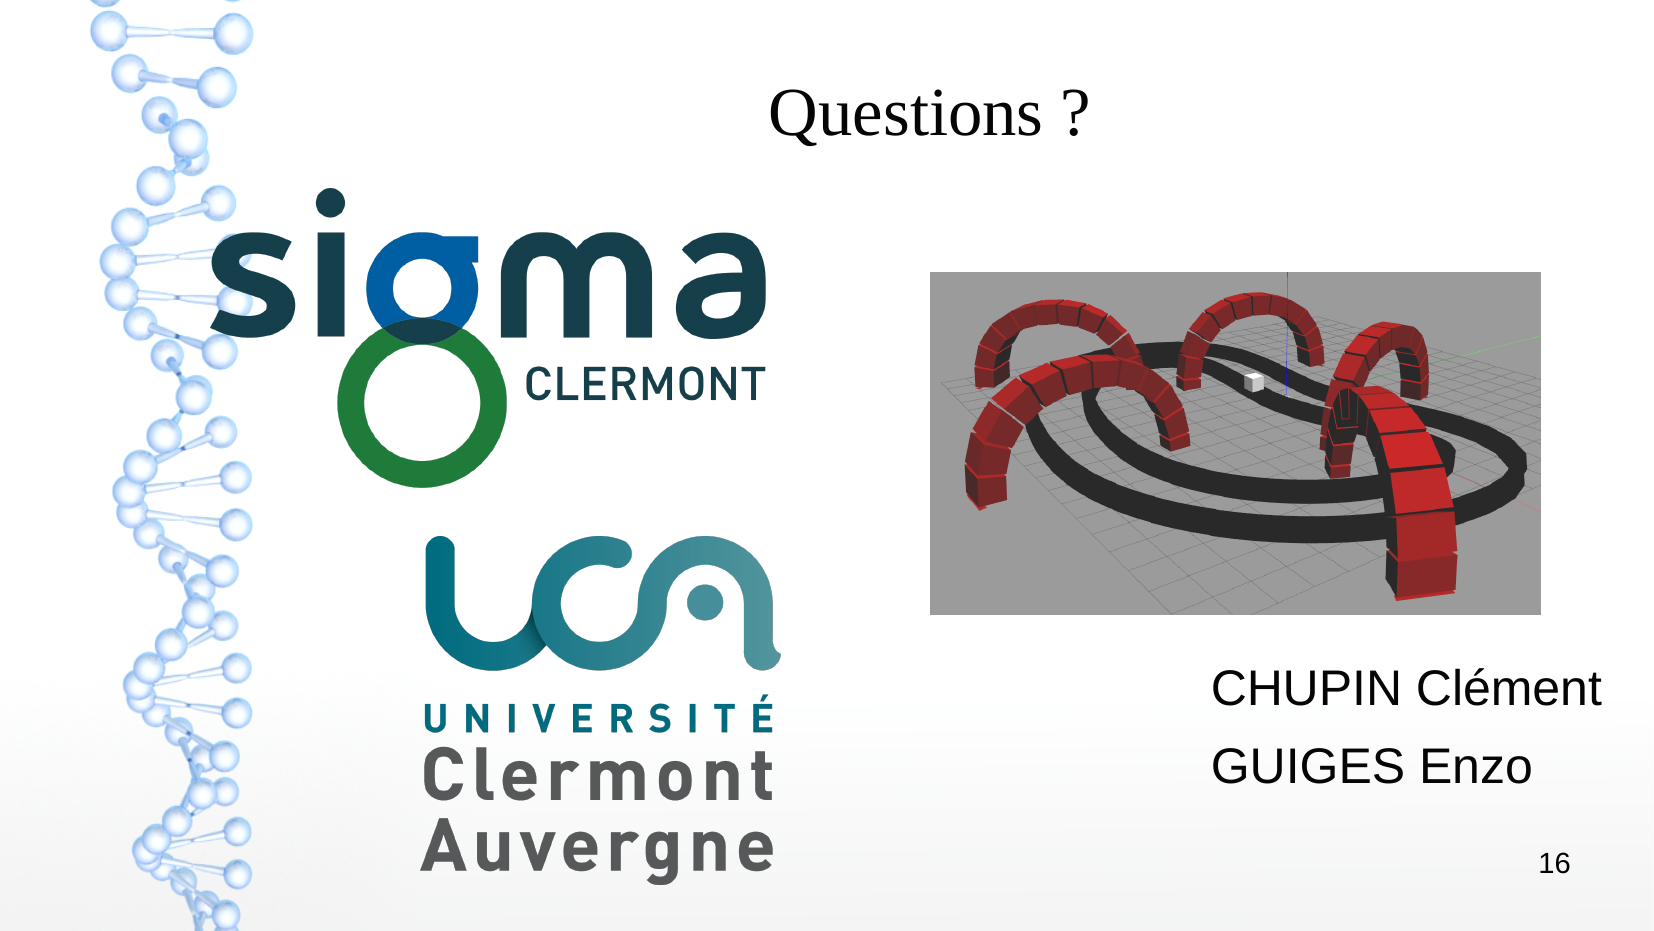

# Questions ?
CHUPIN Clément
GUIGES Enzo
16